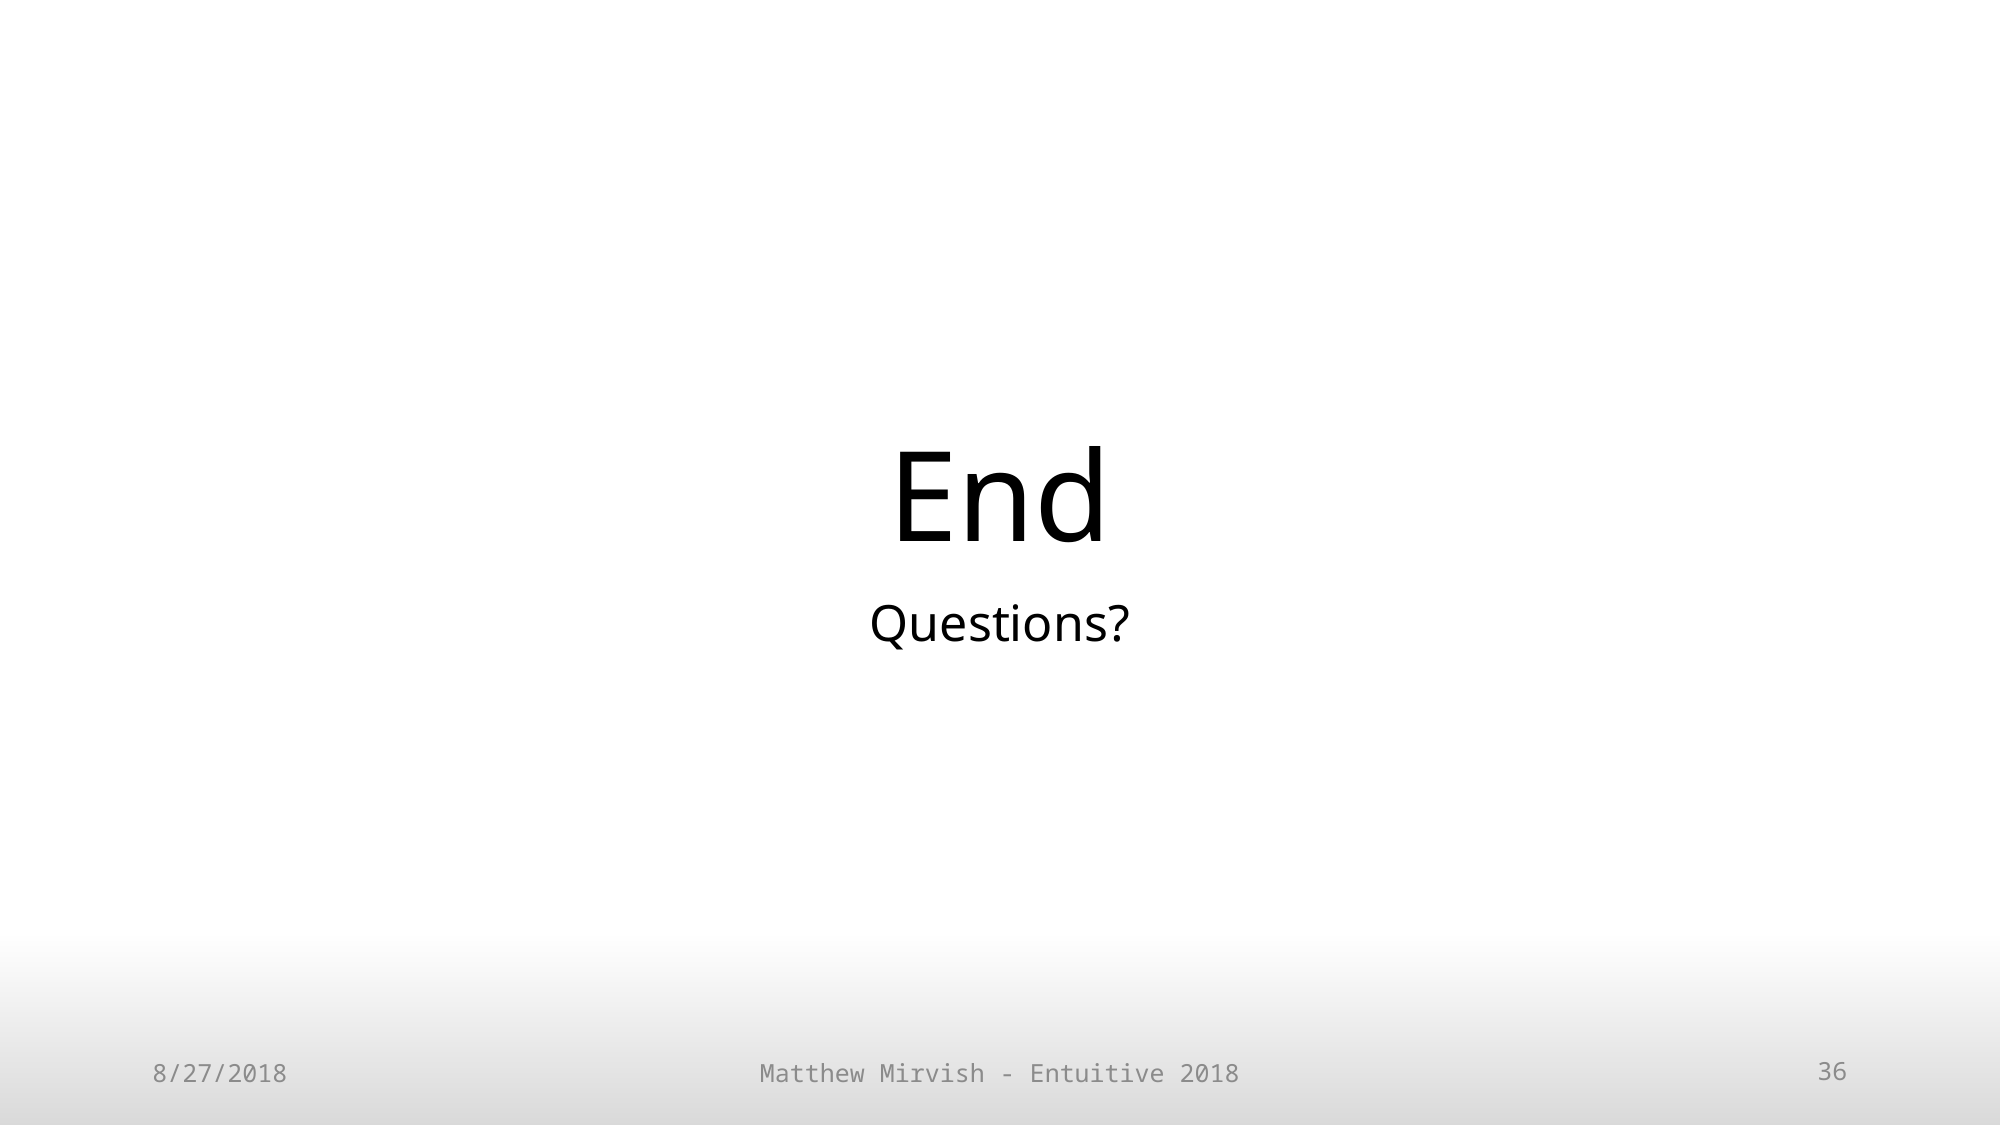

# End
Questions?
8/27/2018
Matthew Mirvish - Entuitive 2018